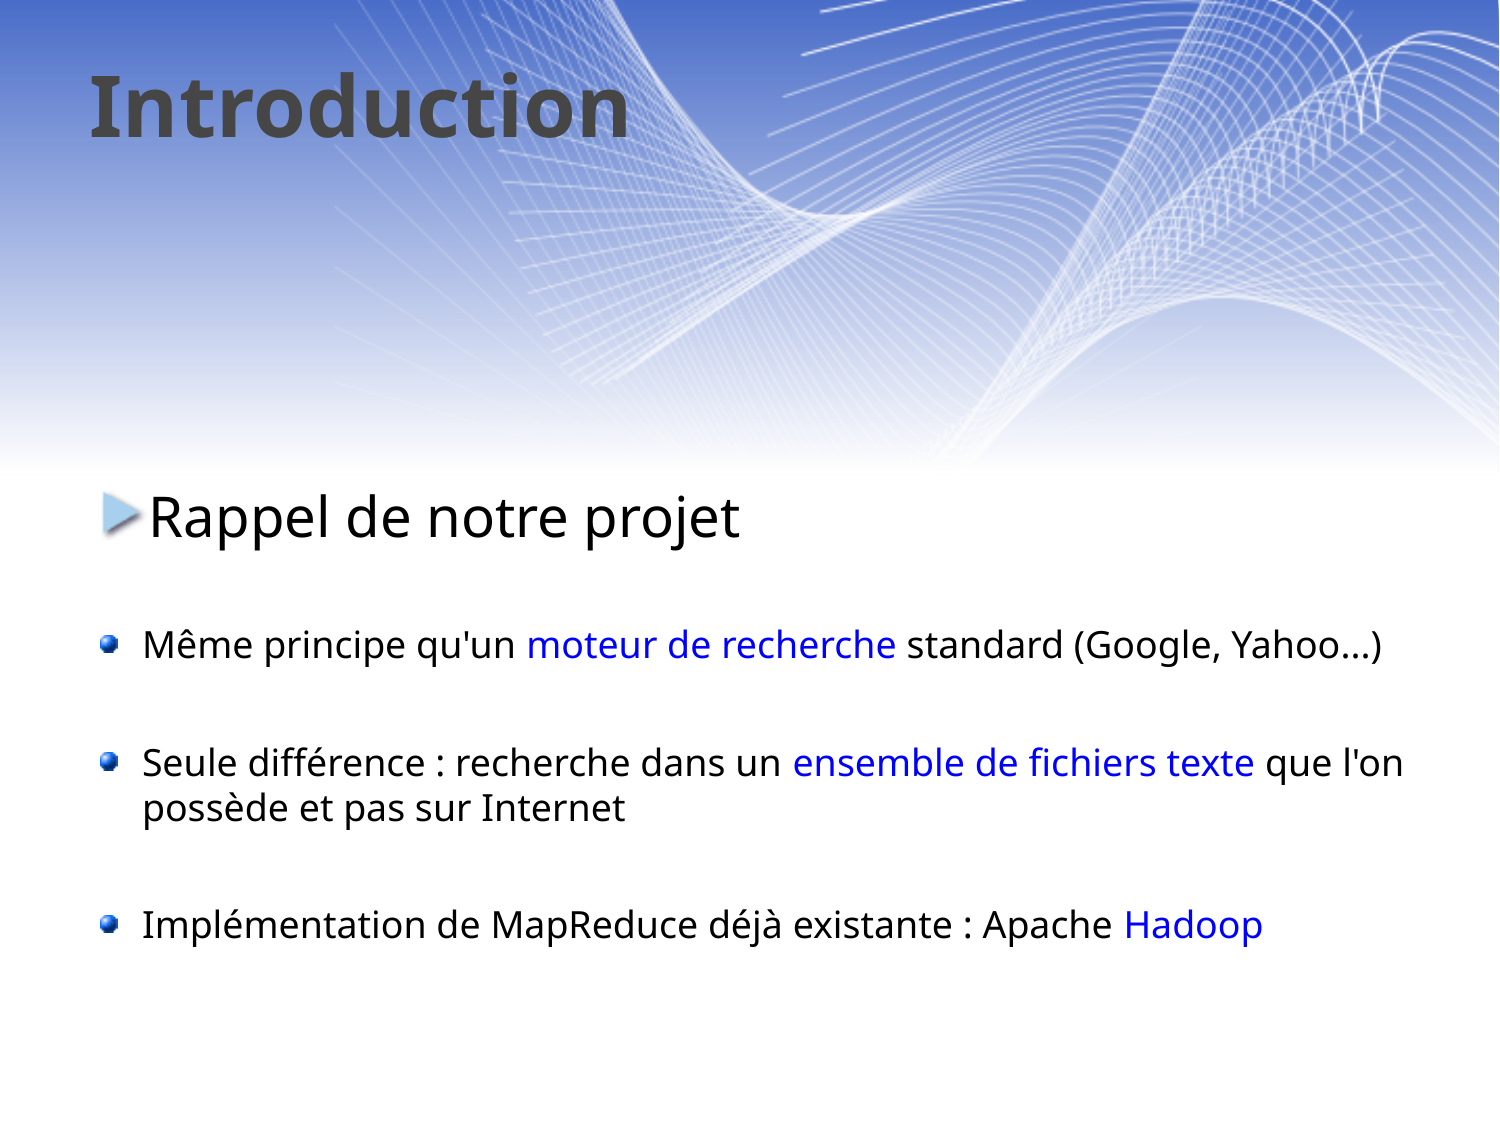

Introduction
# Rappel de notre projet
Même principe qu'un moteur de recherche standard (Google, Yahoo...)
Seule différence : recherche dans un ensemble de fichiers texte que l'on possède et pas sur Internet
Implémentation de MapReduce déjà existante : Apache Hadoop